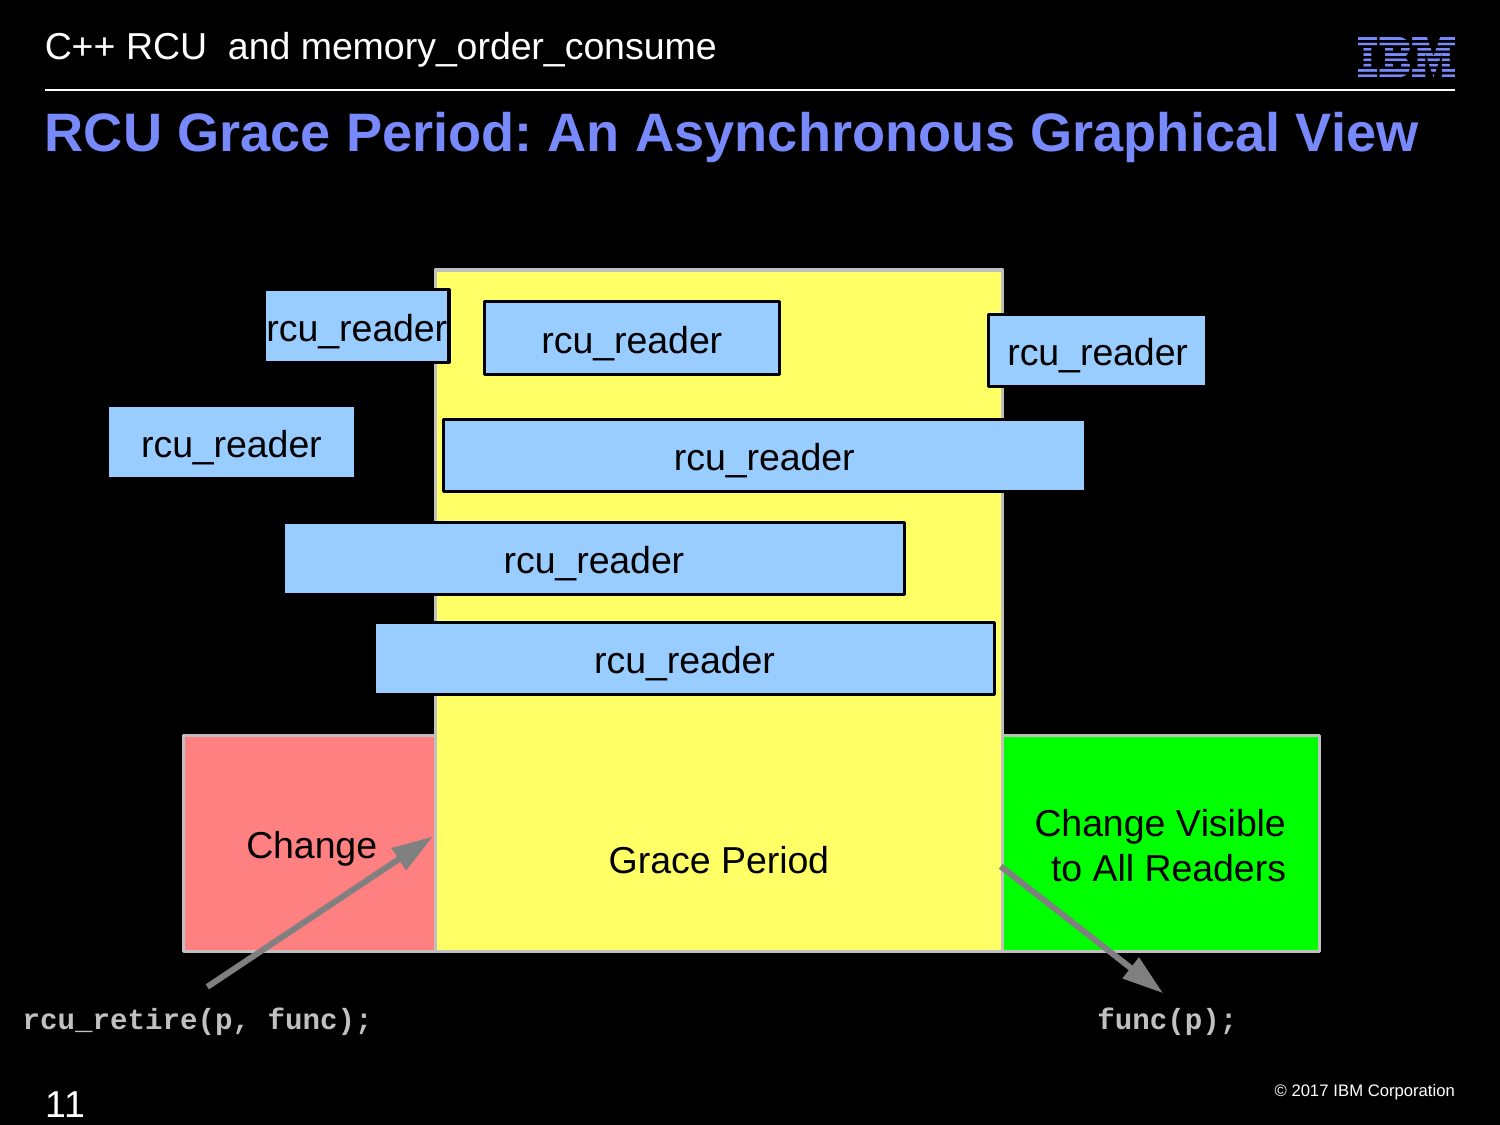

# RCU Grace Period: An Asynchronous Graphical View
Grace Period
rcu_reader
rcu_reader
rcu_reader
rcu_reader
rcu_reader
rcu_reader
rcu_reader
Change
Change Visible
to All Readers
rcu_retire(p, func);
func(p);
11